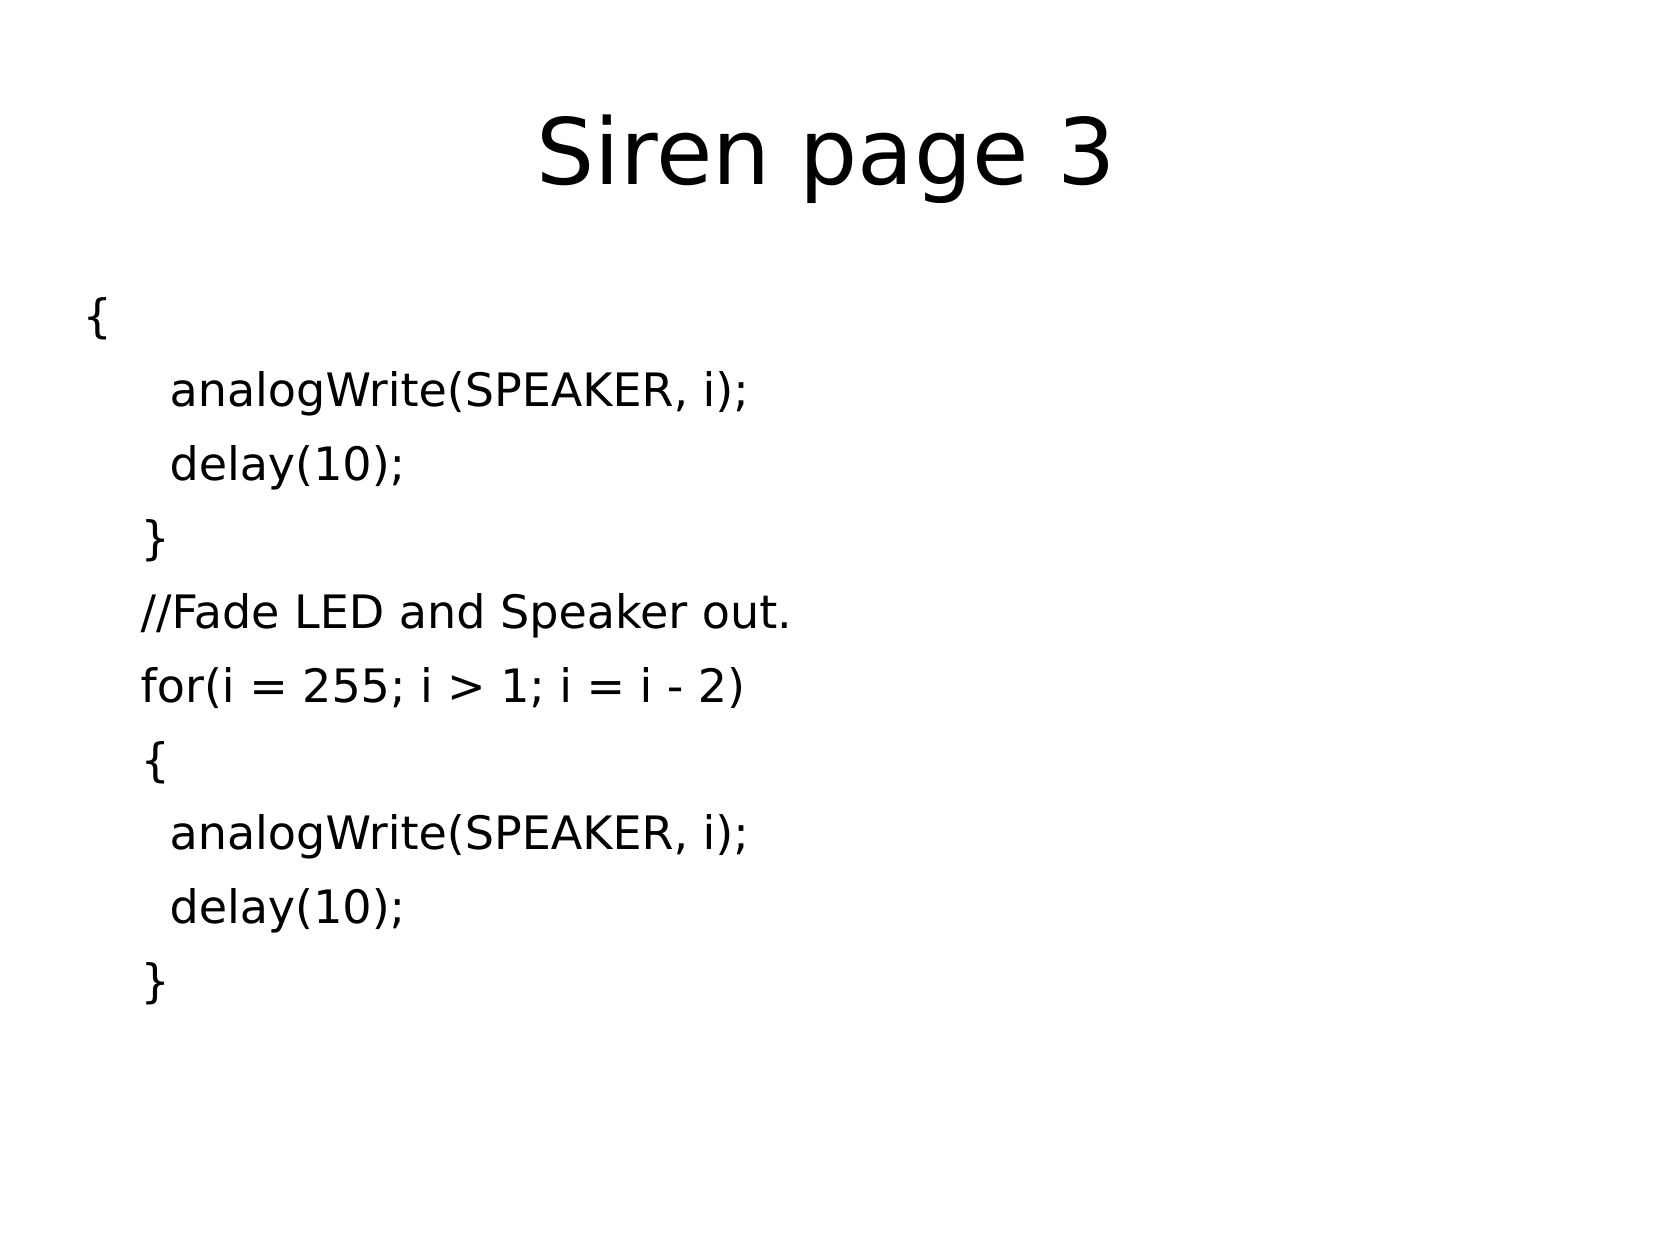

# Siren page 3
{
 analogWrite(SPEAKER, i);
 delay(10);
 }
 //Fade LED and Speaker out.
 for(i = 255; i > 1; i = i - 2)
 {
 analogWrite(SPEAKER, i);
 delay(10);
 }